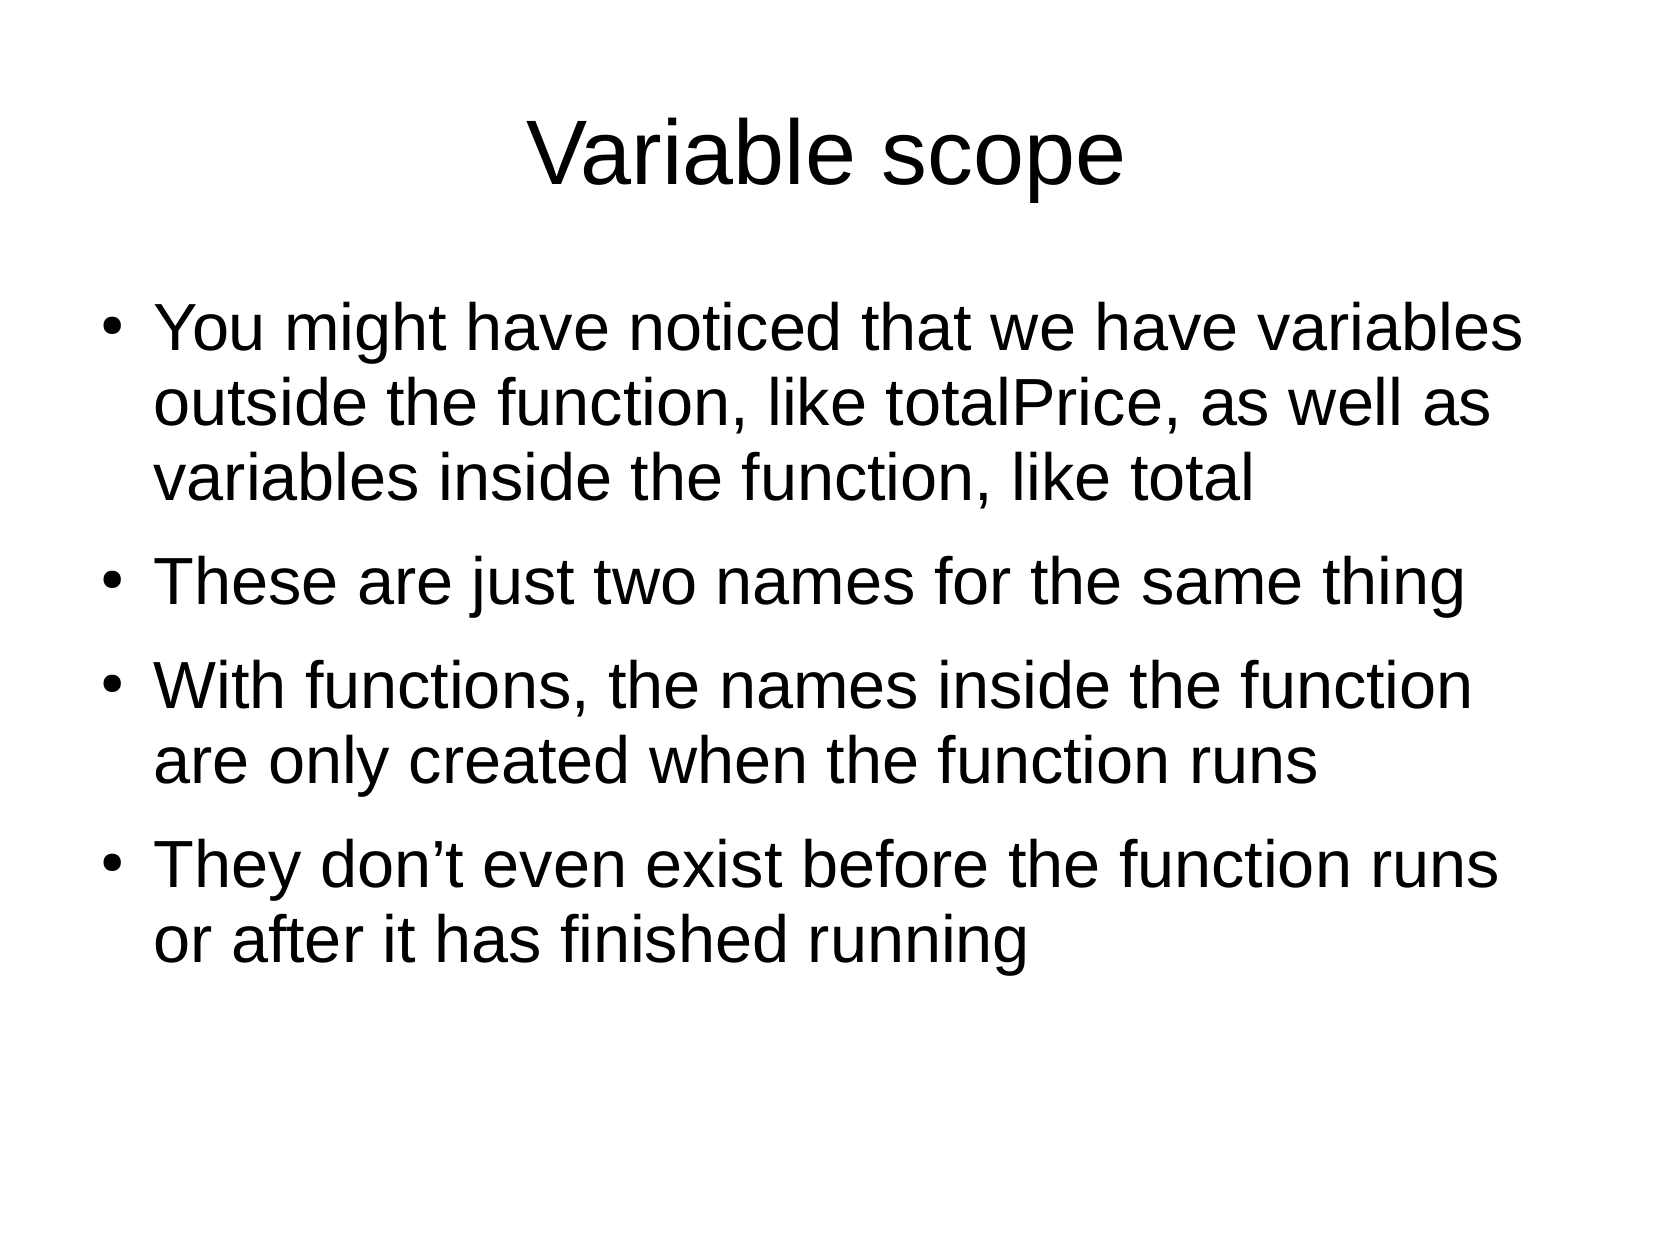

# Variable scope
You might have noticed that we have variables outside the function, like totalPrice, as well as variables inside the function, like total
These are just two names for the same thing
With functions, the names inside the function are only created when the function runs
They don’t even exist before the function runs or after it has finished running